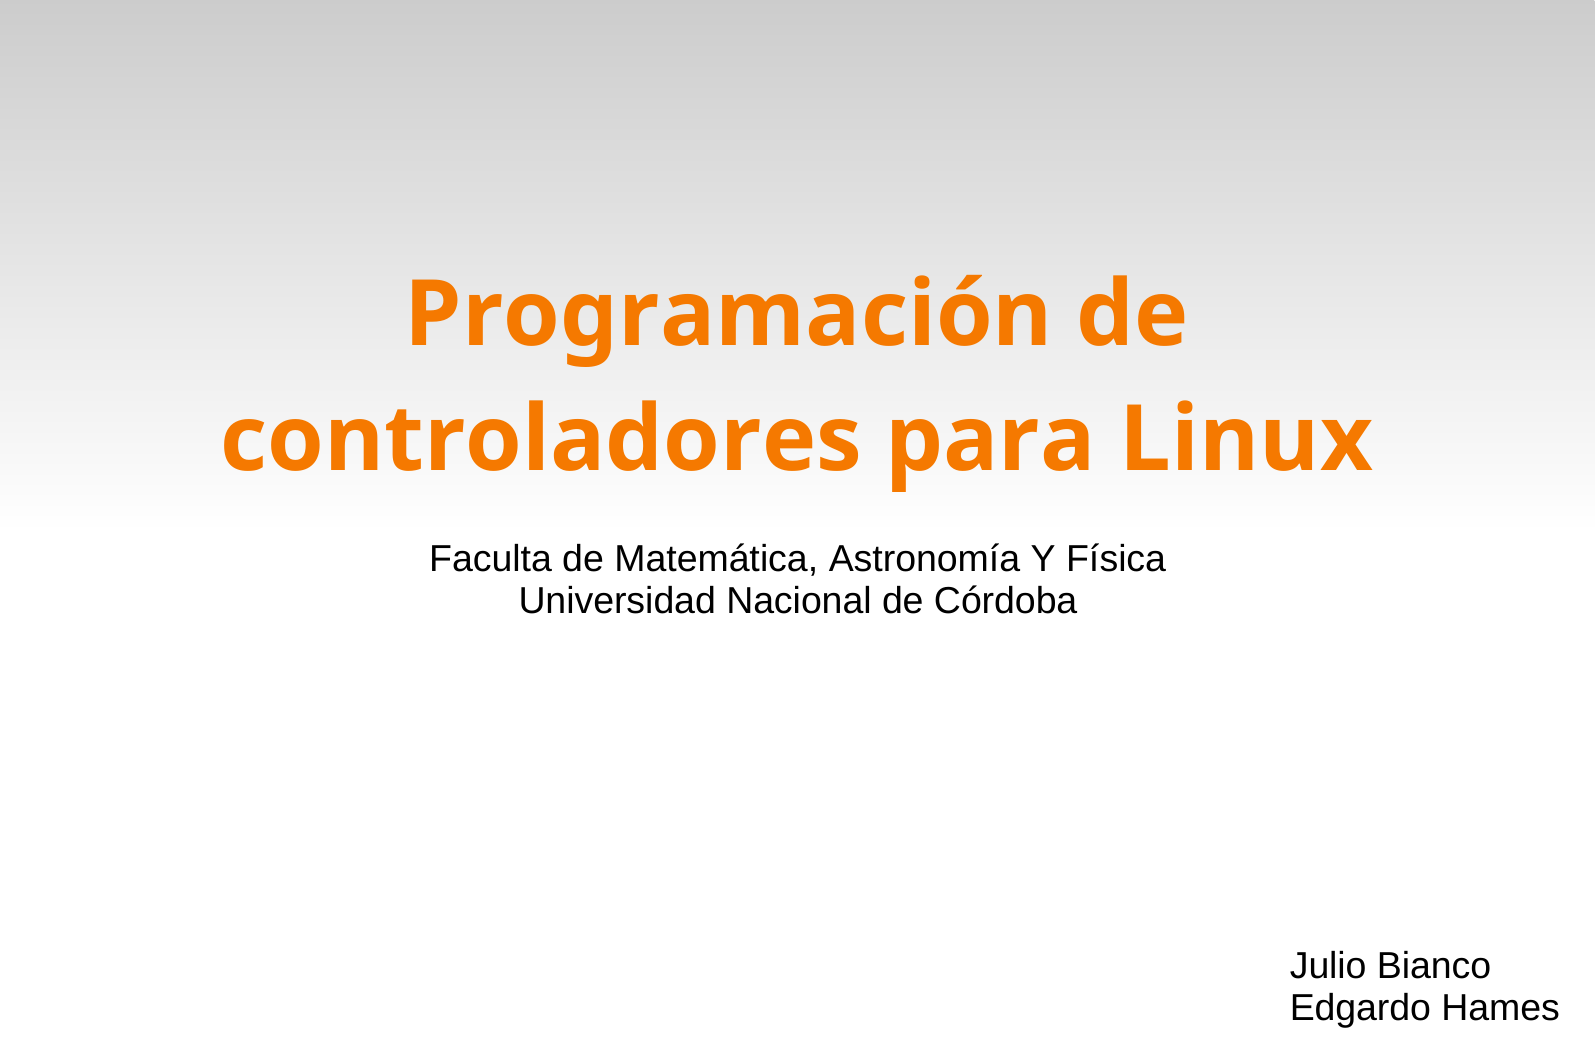

# Programación de controladores para Linux
Faculta de Matemática, Astronomía Y Física
Universidad Nacional de Córdoba
Julio Bianco
Edgardo Hames